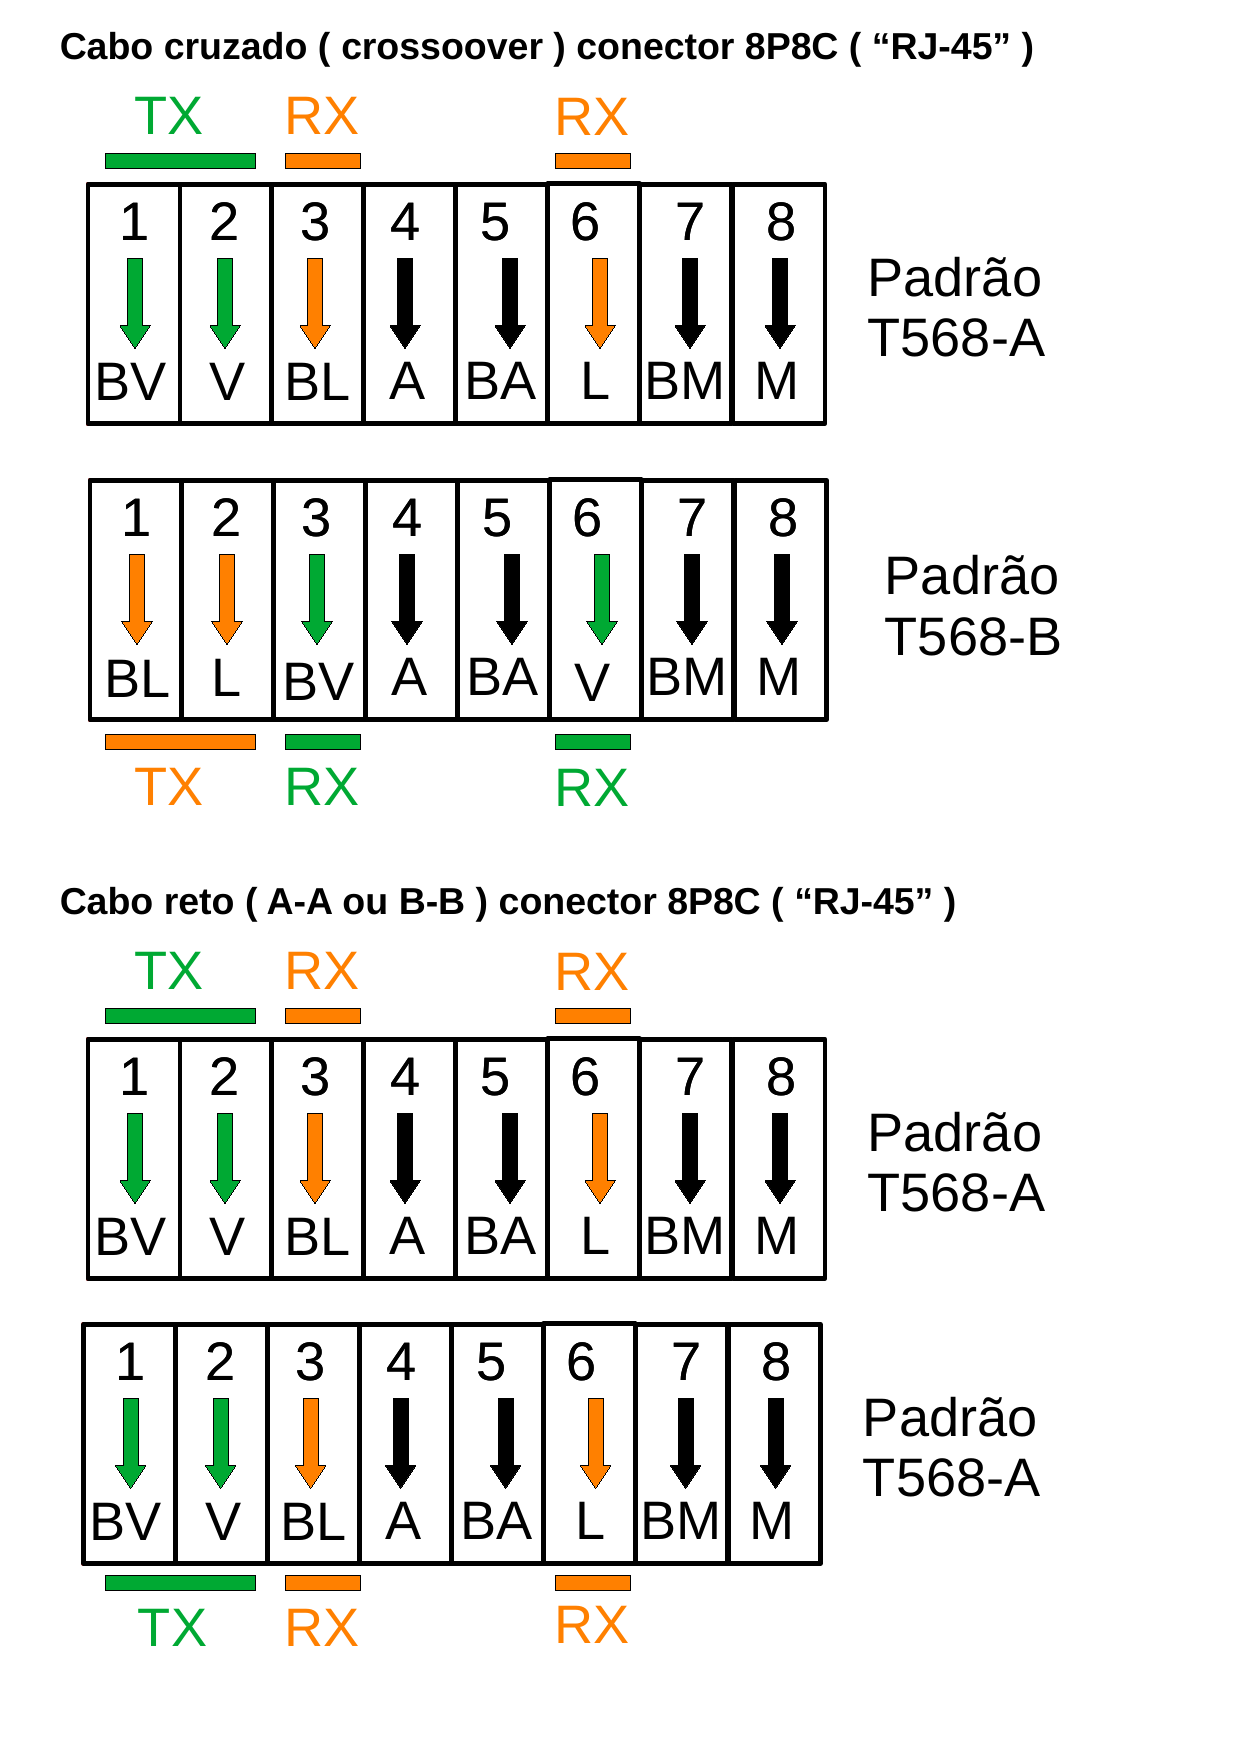

Cabo cruzado ( crossoover ) conector 8P8C ( “RJ-45” )
TX
RX
RX
 1 2 3 4 5 6 7 8
 1 2 3 4 5 6 7 8
Padrão T568-A
A
BA
L
BM
M
BV
V
BL
 1 2 3 4 5 6 7 8
 1 2 3 4 5 6 7 8
Padrão T568-B
A
BA
BM
M
L
BL
BV
V
TX
RX
RX
Cabo reto ( A-A ou B-B ) conector 8P8C ( “RJ-45” )
TX
RX
RX
 1 2 3 4 5 6 7 8
 1 2 3 4 5 6 7 8
Padrão T568-A
A
BA
L
BM
M
BV
V
BL
 1 2 3 4 5 6 7 8
 1 2 3 4 5 6 7 8
Padrão T568-A
A
BA
L
BM
M
BV
V
BL
RX
TX
RX